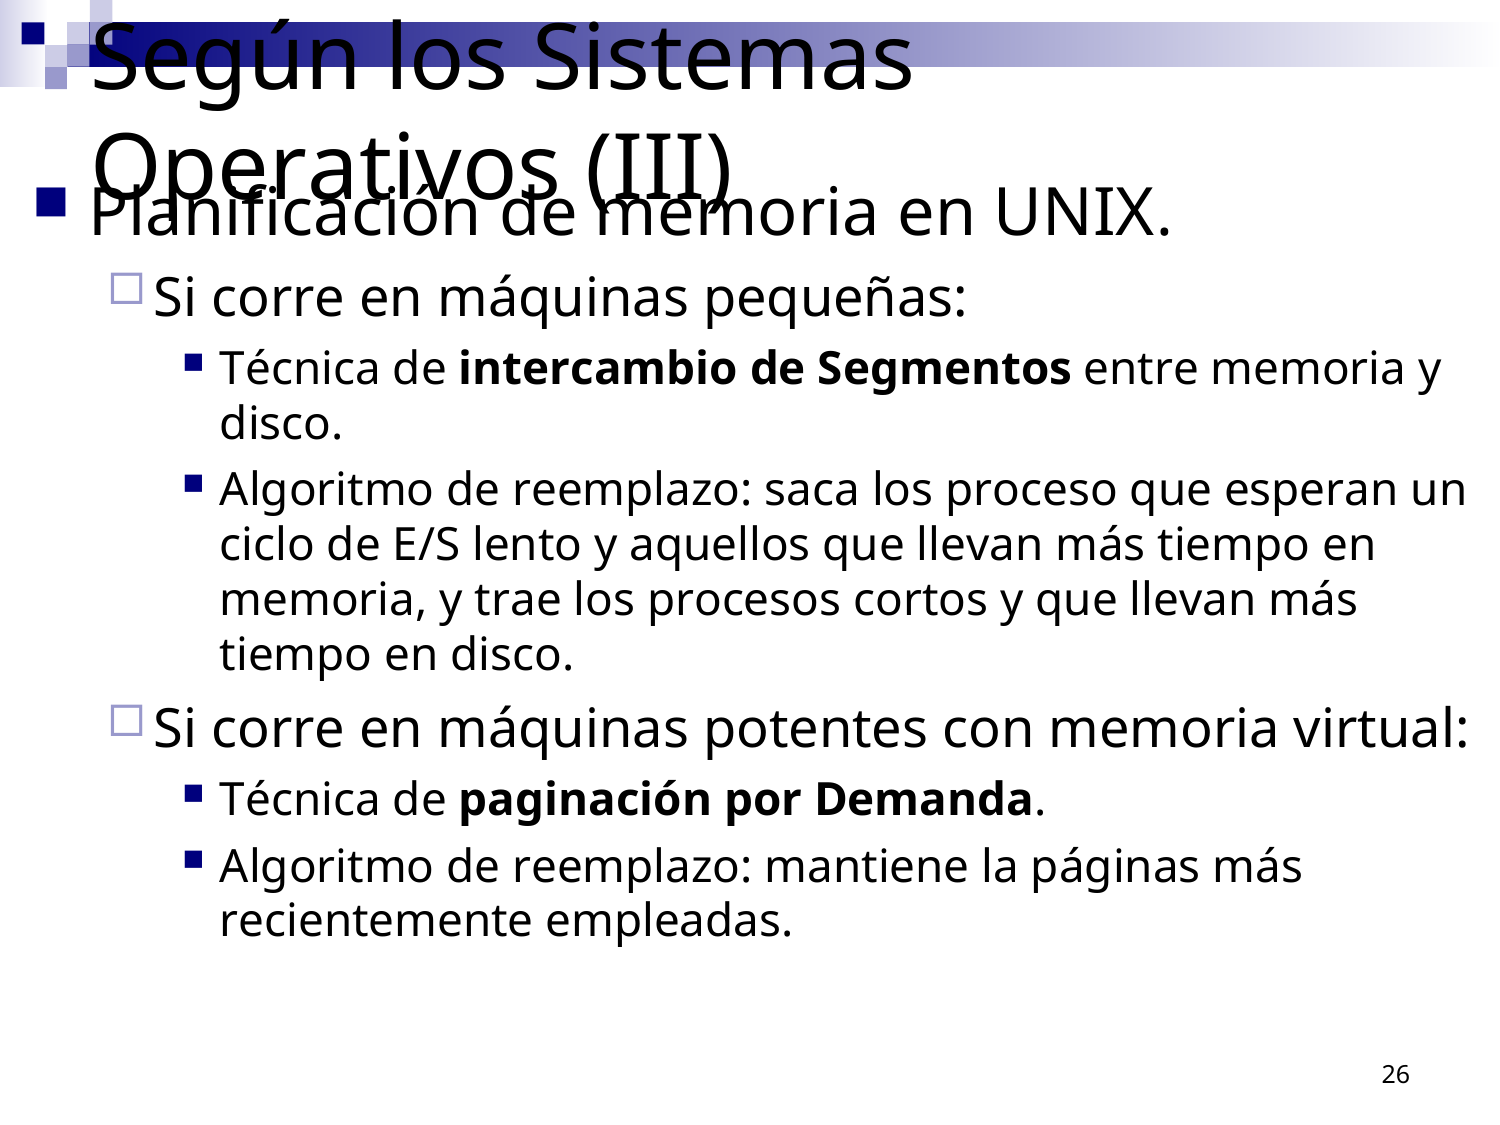

Según los Sistemas Operativos (III)
Planificación de memoria en UNIX.
Si corre en máquinas pequeñas:
Técnica de intercambio de Segmentos entre memoria y disco.
Algoritmo de reemplazo: saca los proceso que esperan un ciclo de E/S lento y aquellos que llevan más tiempo en memoria, y trae los procesos cortos y que llevan más tiempo en disco.
Si corre en máquinas potentes con memoria virtual:
Técnica de paginación por Demanda.
Algoritmo de reemplazo: mantiene la páginas más recientemente empleadas.